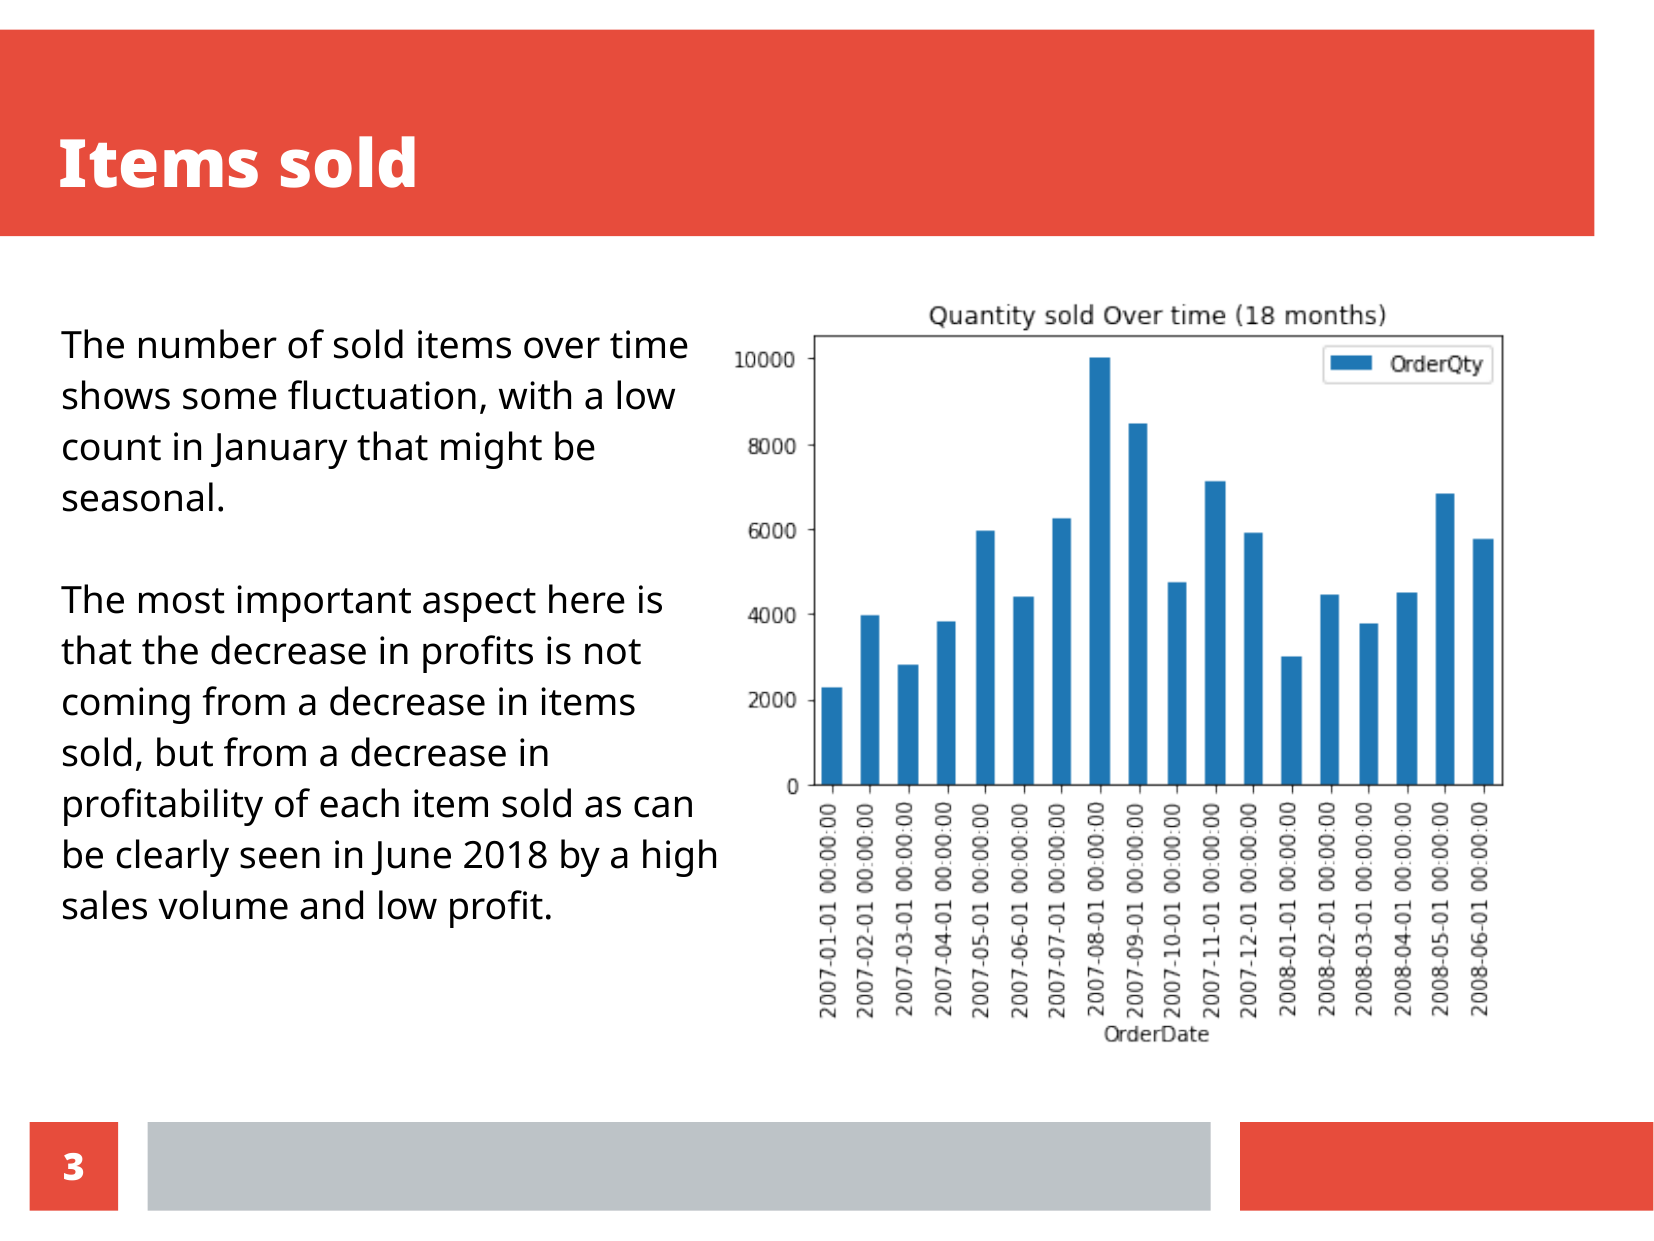

# Items sold
The number of sold items over time shows some fluctuation, with a low count in January that might be seasonal.
The most important aspect here is that the decrease in profits is not coming from a decrease in items sold, but from a decrease in profitability of each item sold as can be clearly seen in June 2018 by a high sales volume and low profit.
3